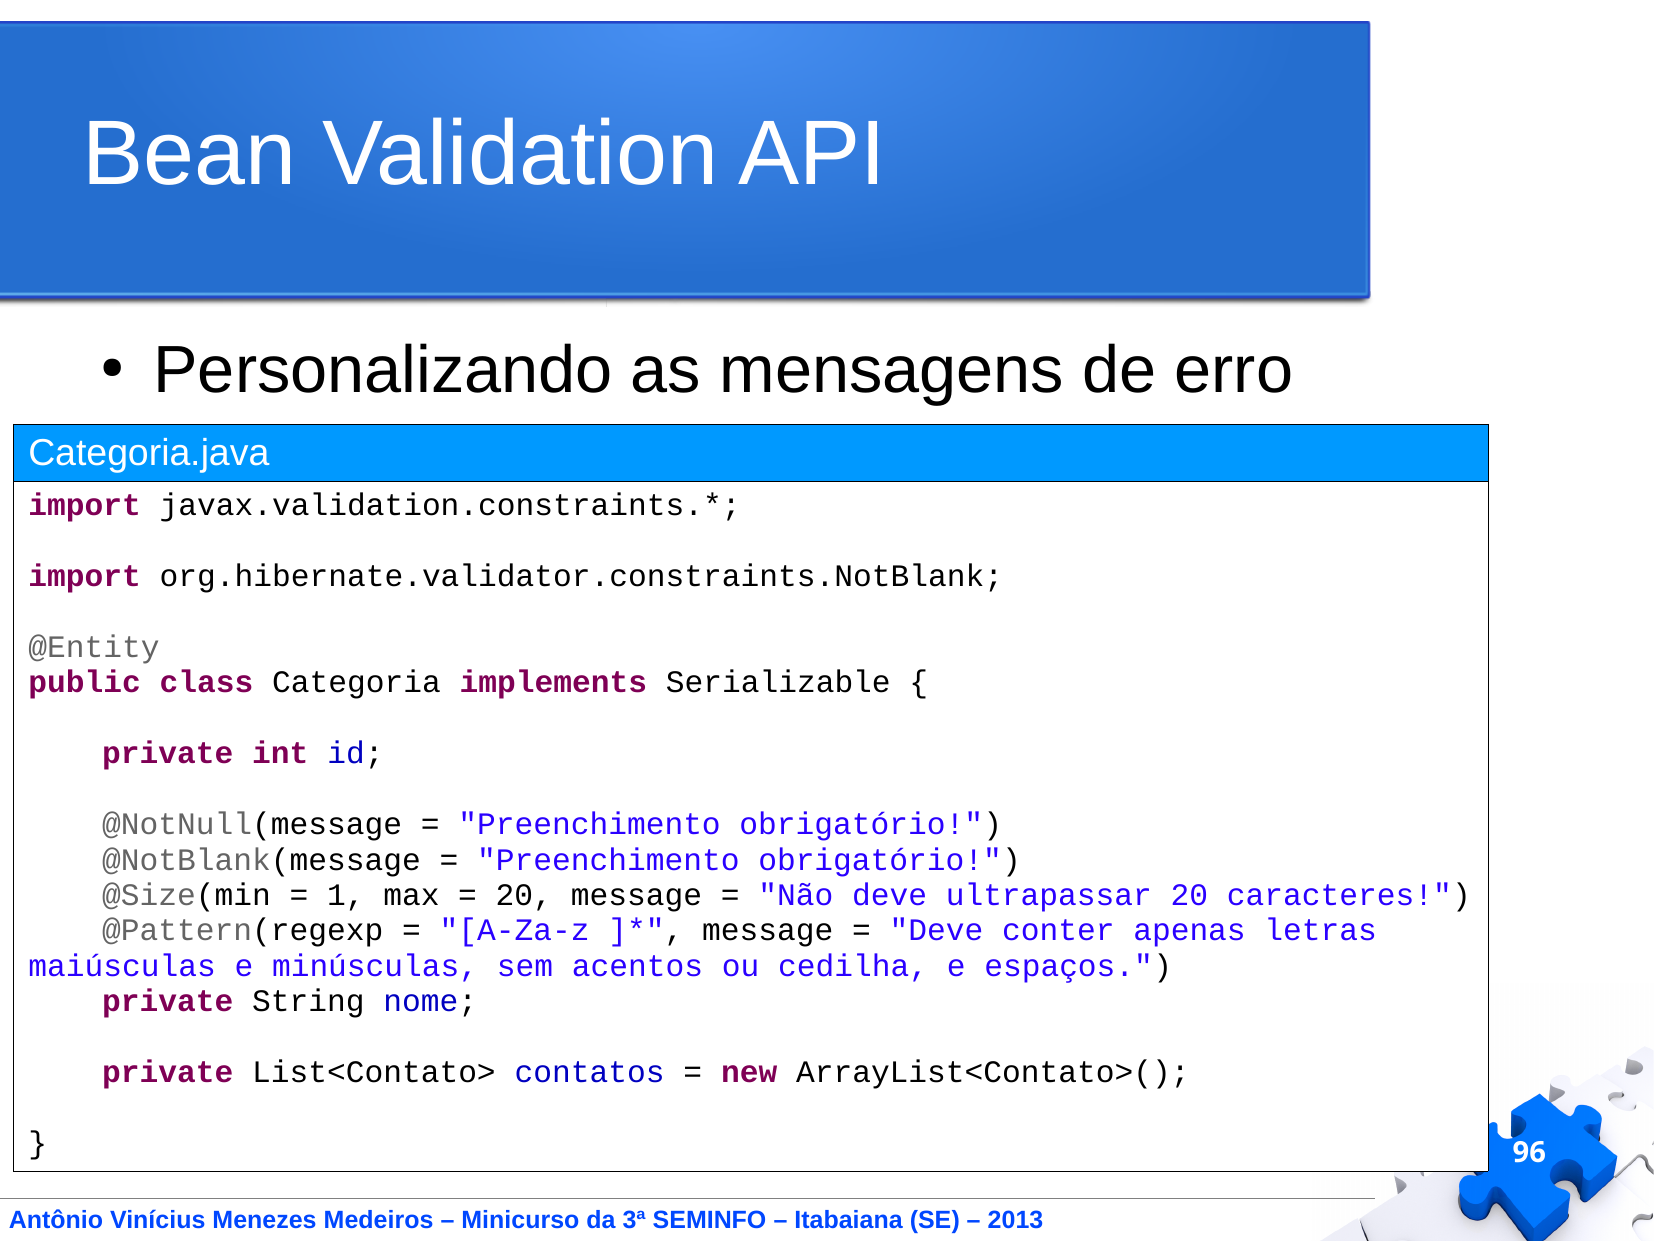

# Bean Validation API
Personalizando as mensagens de erro
| Categoria.java |
| --- |
| import javax.validation.constraints.\*; import org.hibernate.validator.constraints.NotBlank; @Entity public class Categoria implements Serializable { private int id; @NotNull(message = "Preenchimento obrigatório!") @NotBlank(message = "Preenchimento obrigatório!") @Size(min = 1, max = 20, message = "Não deve ultrapassar 20 caracteres!") @Pattern(regexp = "[A-Za-z ]\*", message = "Deve conter apenas letras maiúsculas e minúsculas, sem acentos ou cedilha, e espaços.") private String nome; private List<Contato> contatos = new ArrayList<Contato>(); } |
96